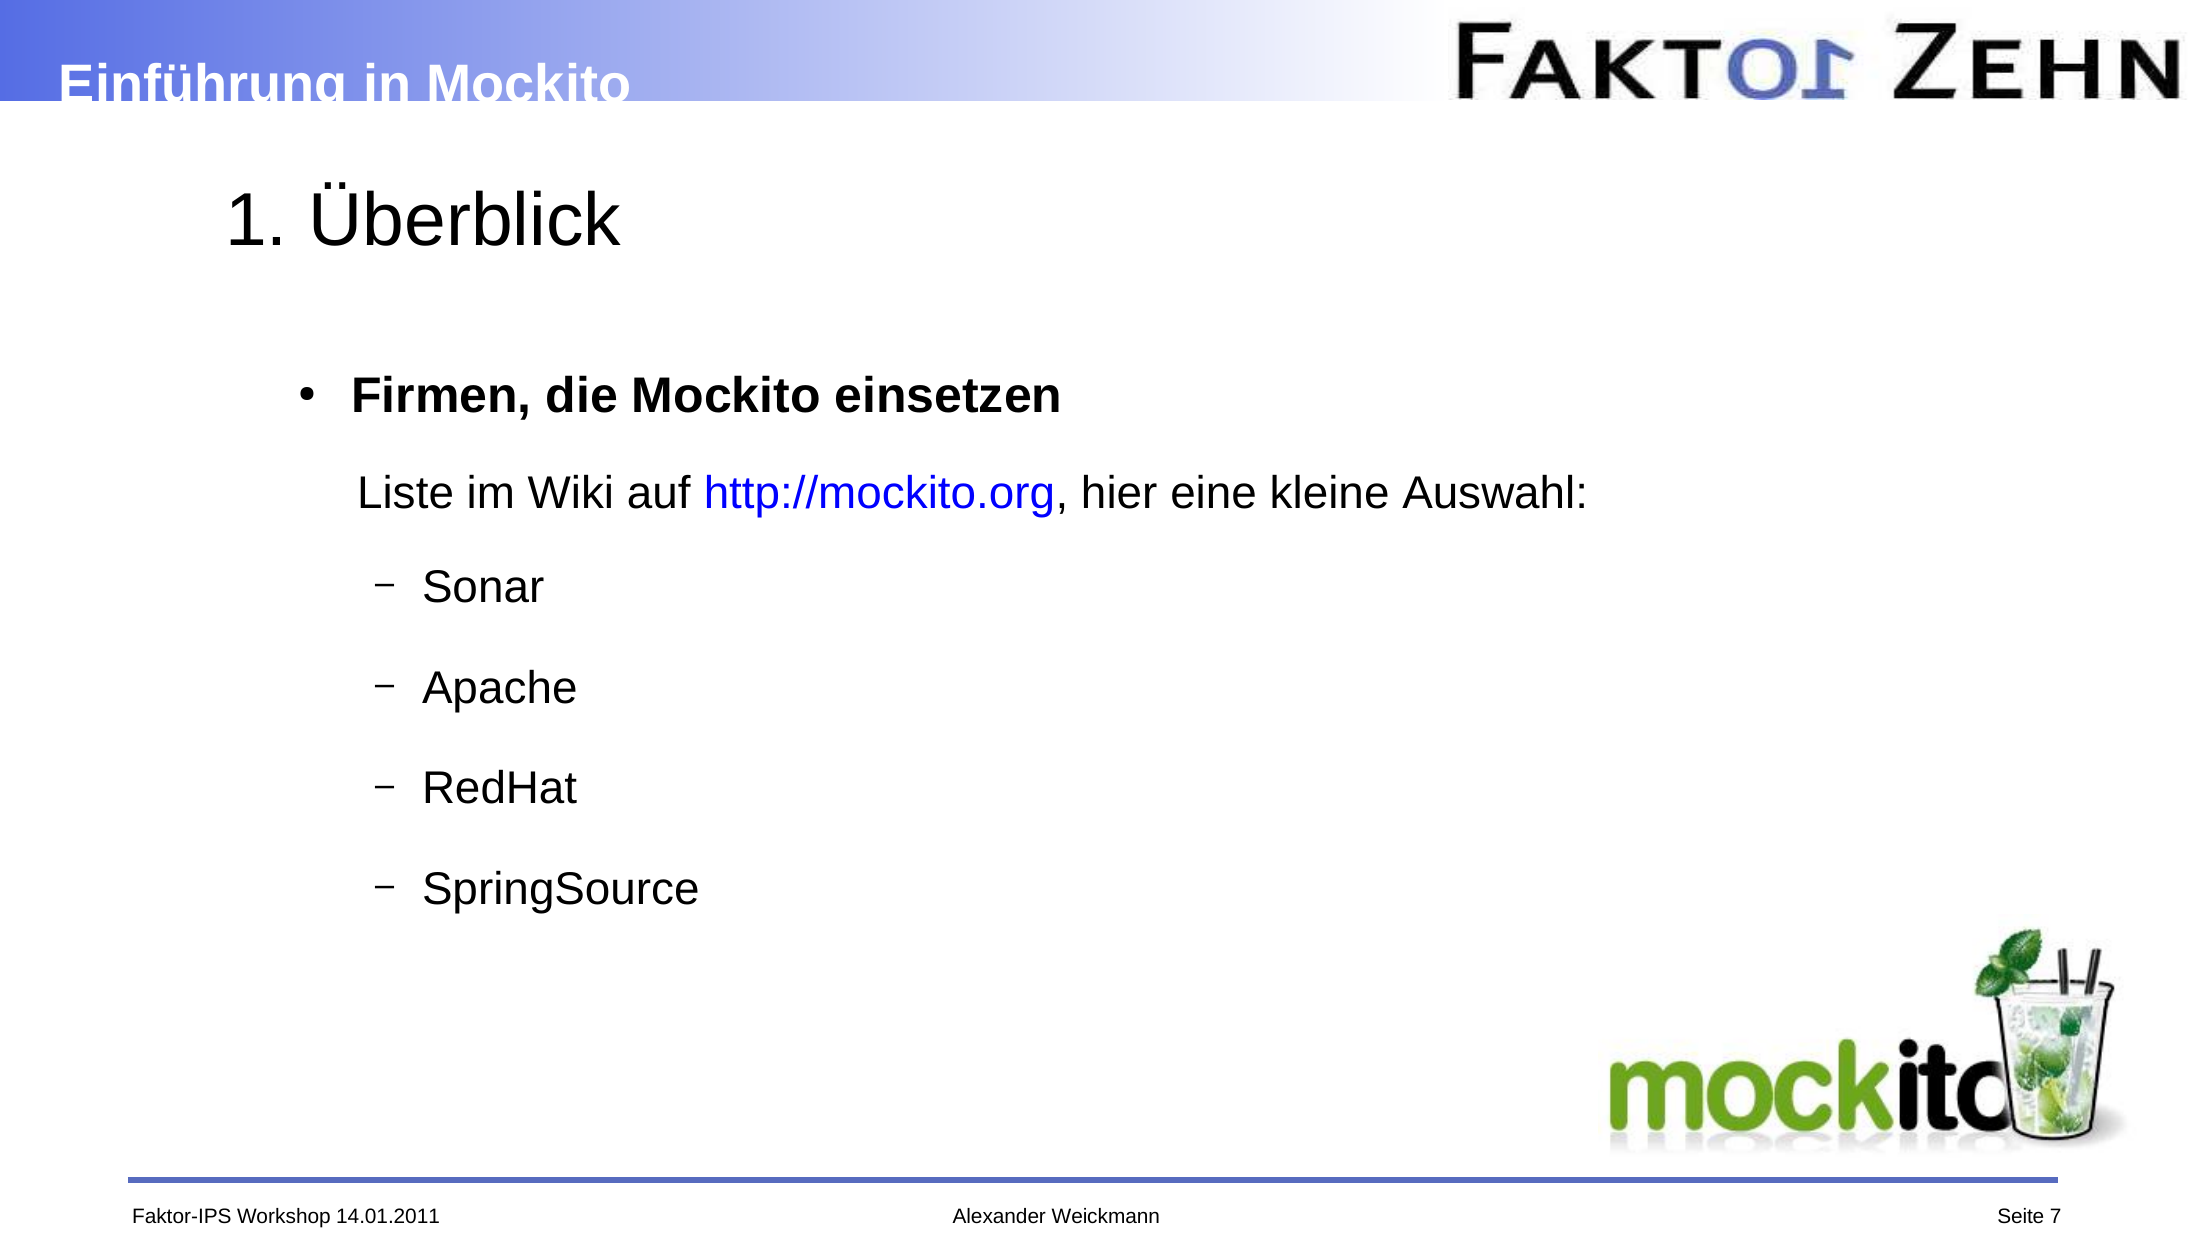

# 1. Überblick
Firmen, die Mockito einsetzen
 	Liste im Wiki auf http://mockito.org, hier eine kleine Auswahl:
Sonar
Apache
RedHat
SpringSource